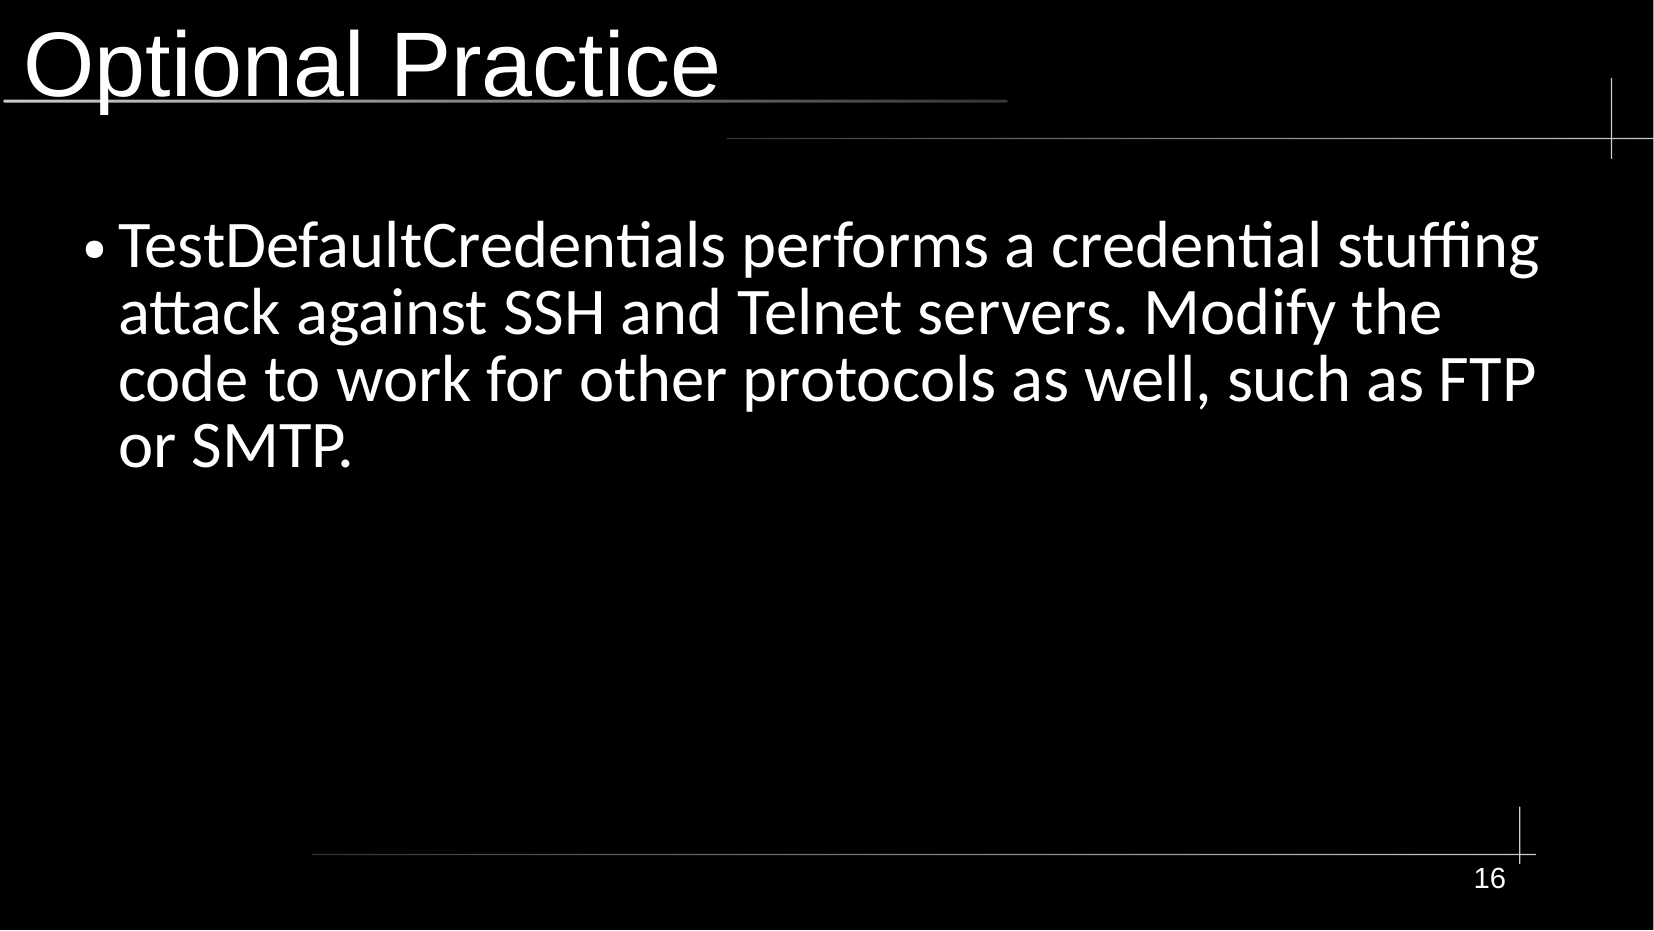

# Optional Practice
TestDefaultCredentials performs a credential stuffing attack against SSH and Telnet servers. Modify the code to work for other protocols as well, such as FTP or SMTP.
16